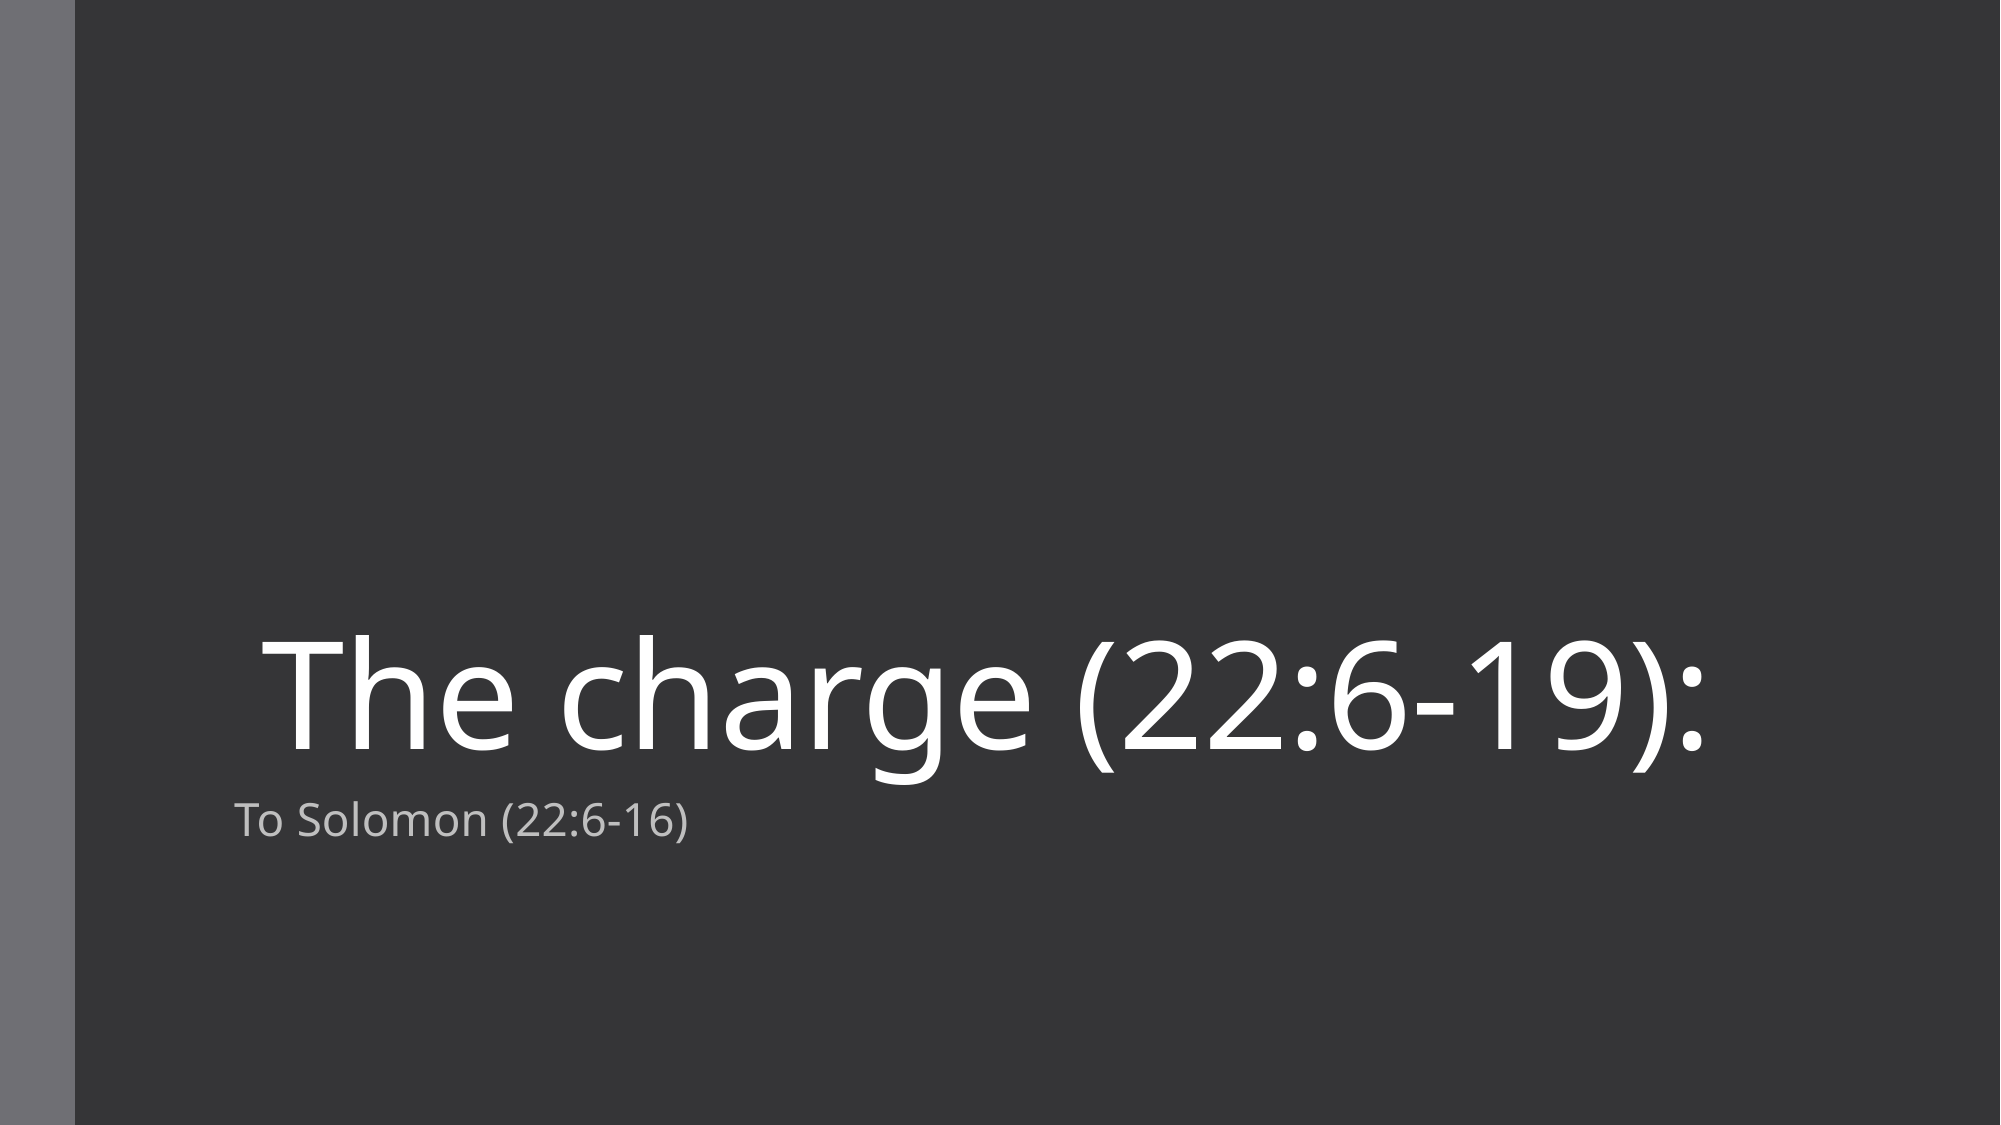

# The charge (22:6-19):
 To Solomon (22:6-16)